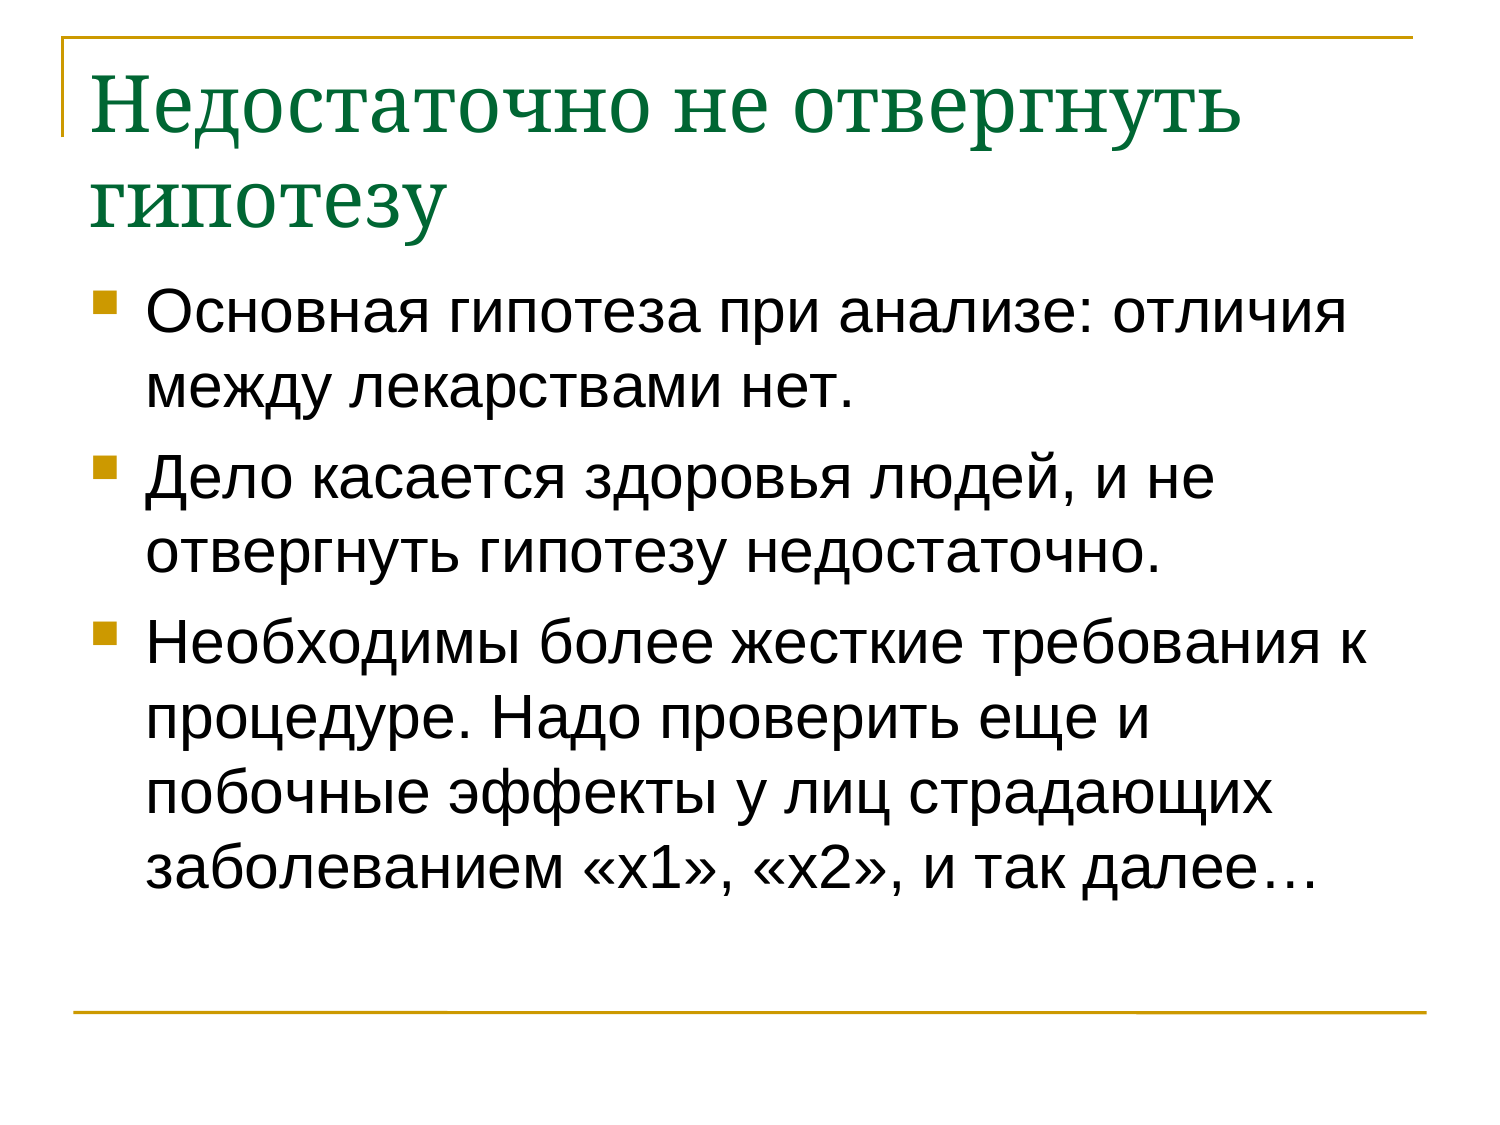

# Недостаточно не отвергнуть гипотезу
Основная гипотеза при анализе: отличия между лекарствами нет.
Дело касается здоровья людей, и не отвергнуть гипотезу недостаточно.
Необходимы более жесткие требования к процедуре. Надо проверить еще и побочные эффекты у лиц страдающих заболеванием «х1», «х2», и так далее…